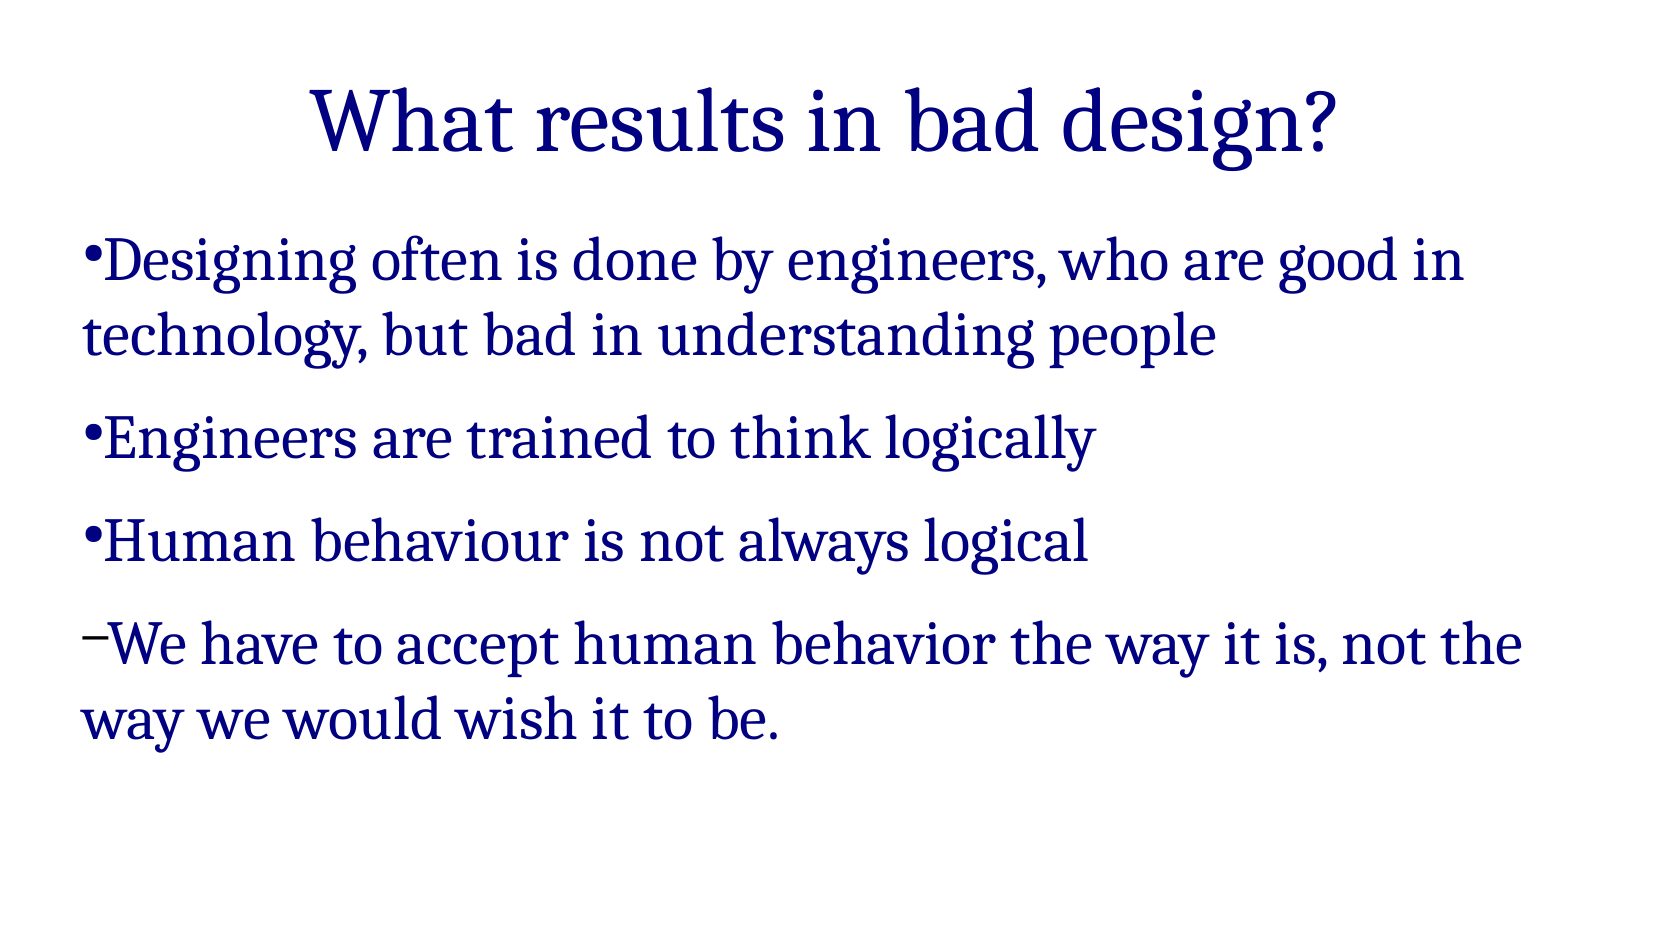

What results in bad design?
# Designing often is done by engineers, who are good in technology, but bad in understanding people
Engineers are trained to think logically
Human behaviour is not always logical
We have to accept human behavior the way it is, not the way we would wish it to be.